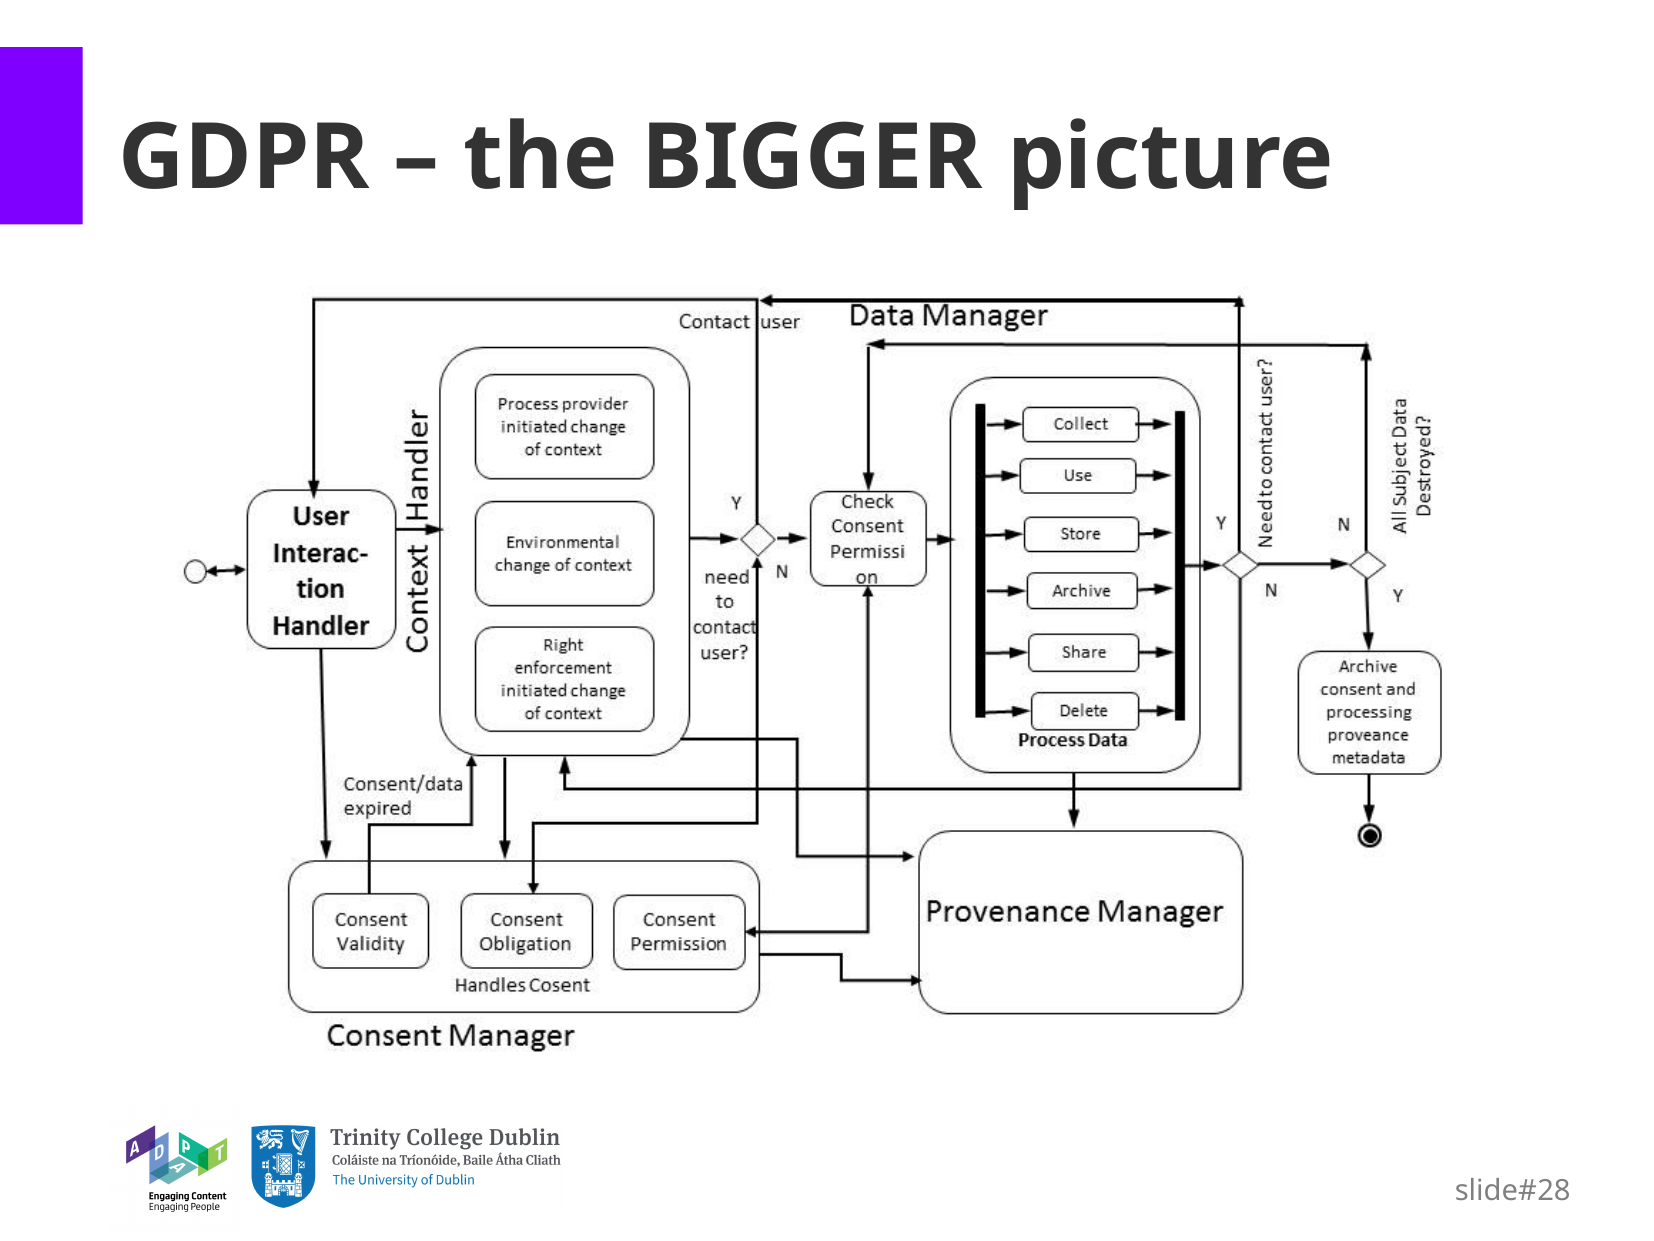

# GDPR – the BIGGER picture
28